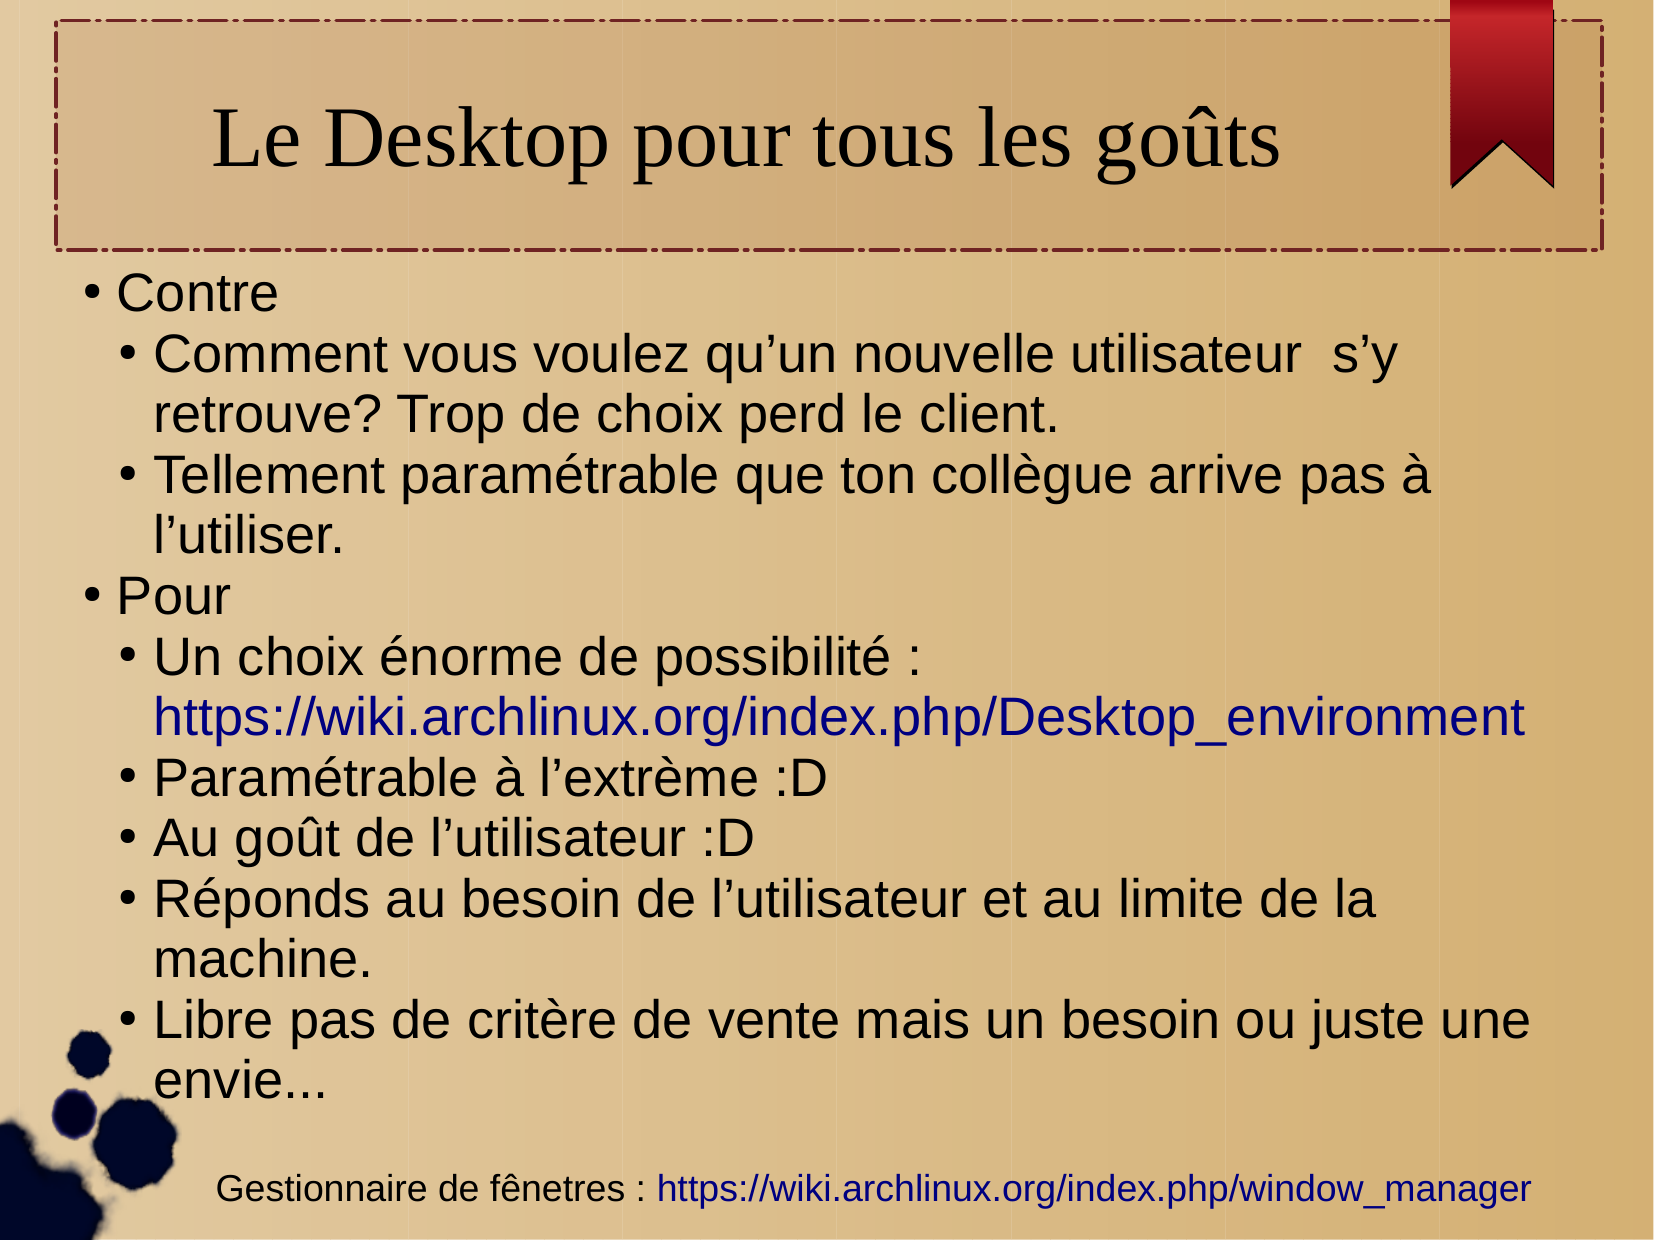

# Le Desktop pour tous les goûts
 Contre
Comment vous voulez qu’un nouvelle utilisateur s’y retrouve? Trop de choix perd le client.
Tellement paramétrable que ton collègue arrive pas à l’utiliser.
 Pour
Un choix énorme de possibilité : https://wiki.archlinux.org/index.php/Desktop_environment
Paramétrable à l’extrème :D
Au goût de l’utilisateur :D
Réponds au besoin de l’utilisateur et au limite de la machine.
Libre pas de critère de vente mais un besoin ou juste une envie...
Gestionnaire de fênetres : https://wiki.archlinux.org/index.php/window_manager